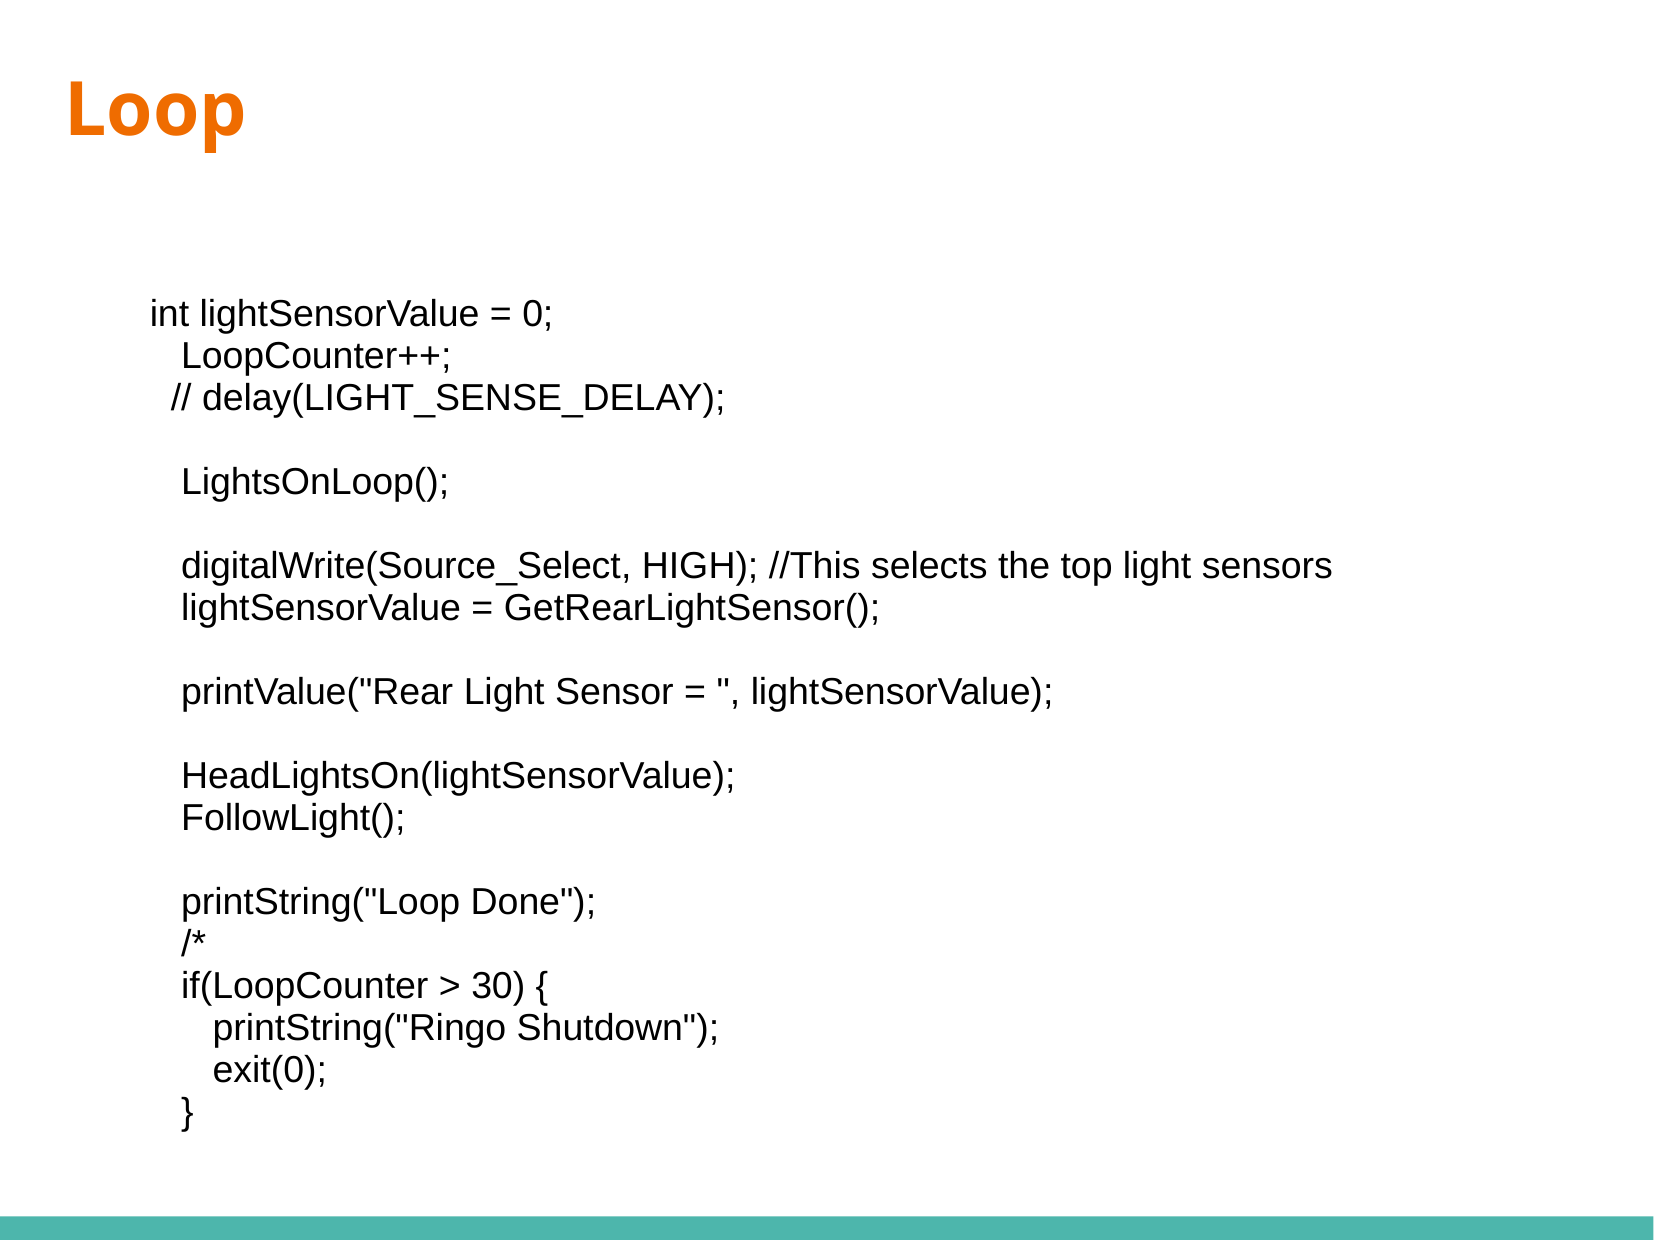

# Loop
int lightSensorValue = 0;
 LoopCounter++;
 // delay(LIGHT_SENSE_DELAY);
 LightsOnLoop();
 digitalWrite(Source_Select, HIGH); //This selects the top light sensors
 lightSensorValue = GetRearLightSensor();
 printValue("Rear Light Sensor = ", lightSensorValue);
 HeadLightsOn(lightSensorValue);
 FollowLight();
 printString("Loop Done");
 /*
 if(LoopCounter > 30) {
 printString("Ringo Shutdown");
 exit(0);
 }